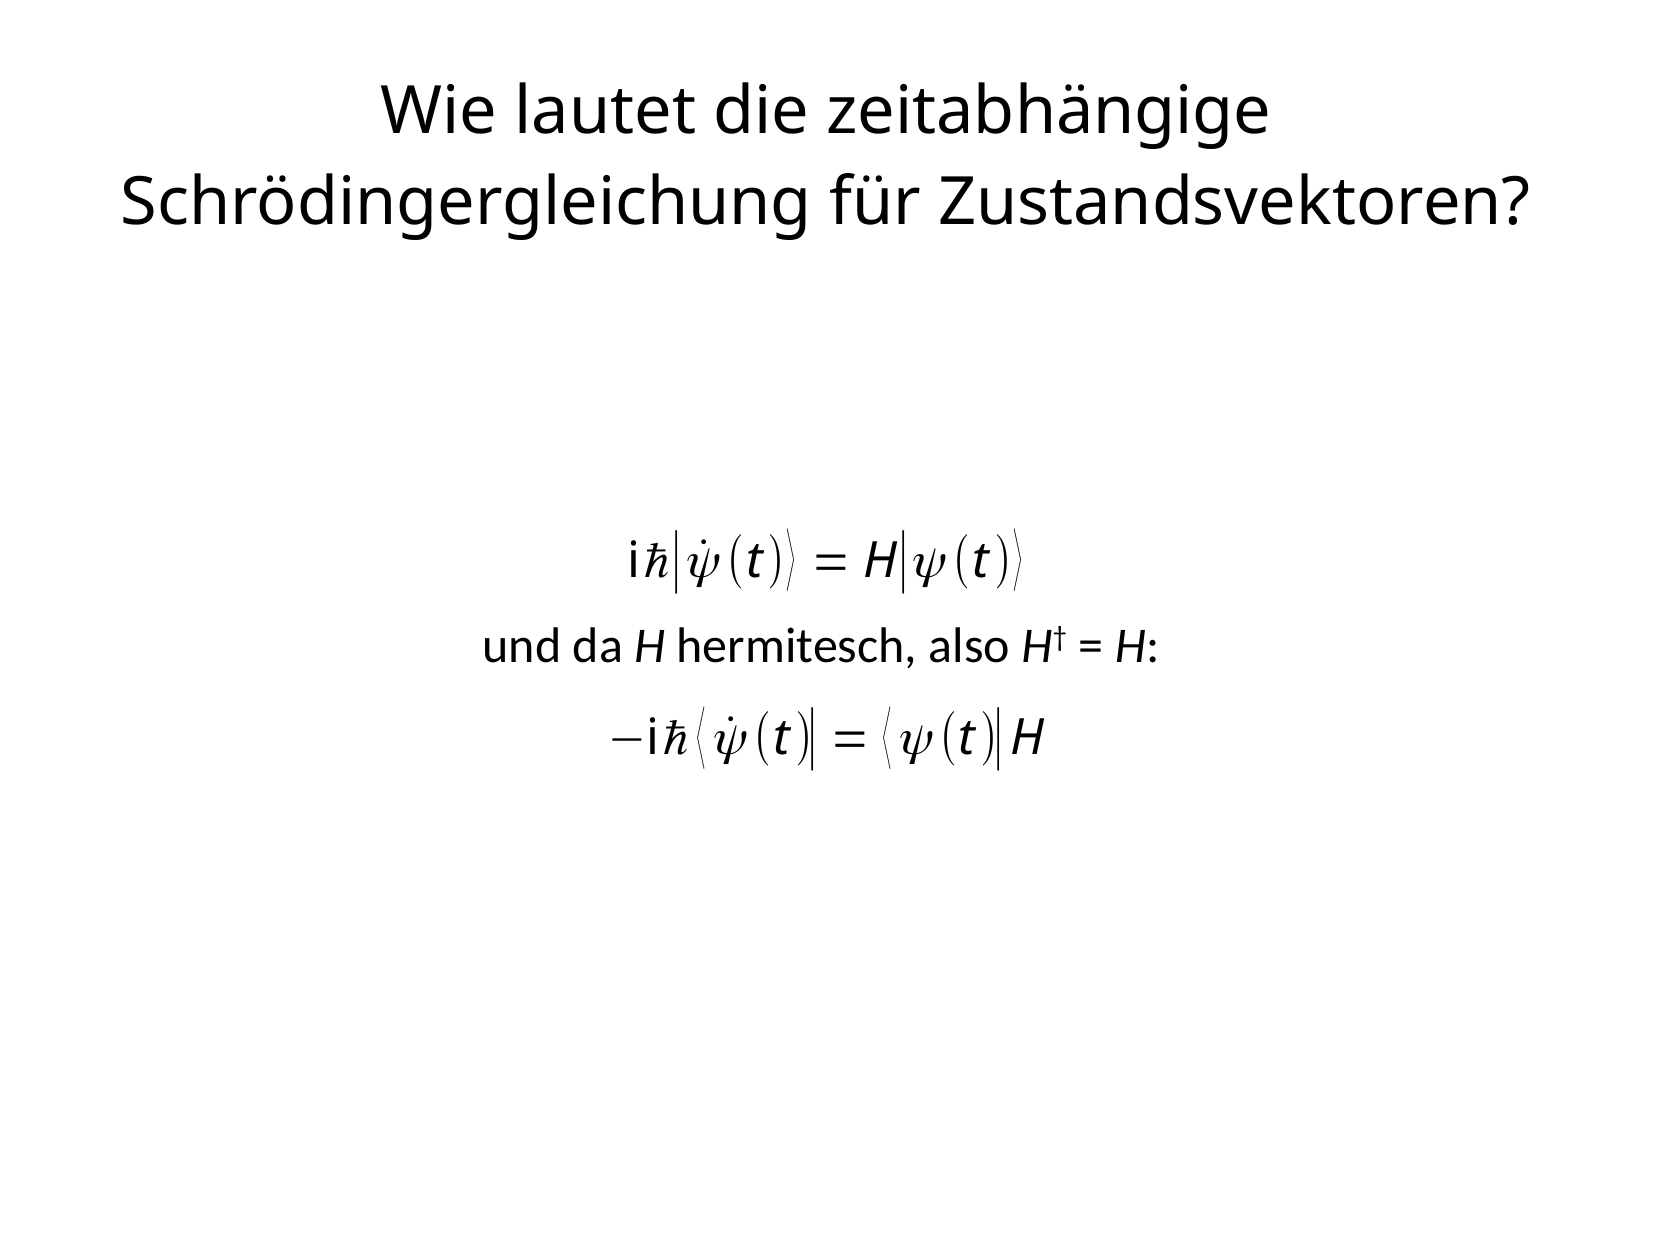

# Wie lautet die zeitabhängige Schrödingergleichung für Zustandsvektoren?
und da H hermitesch, also H† = H: